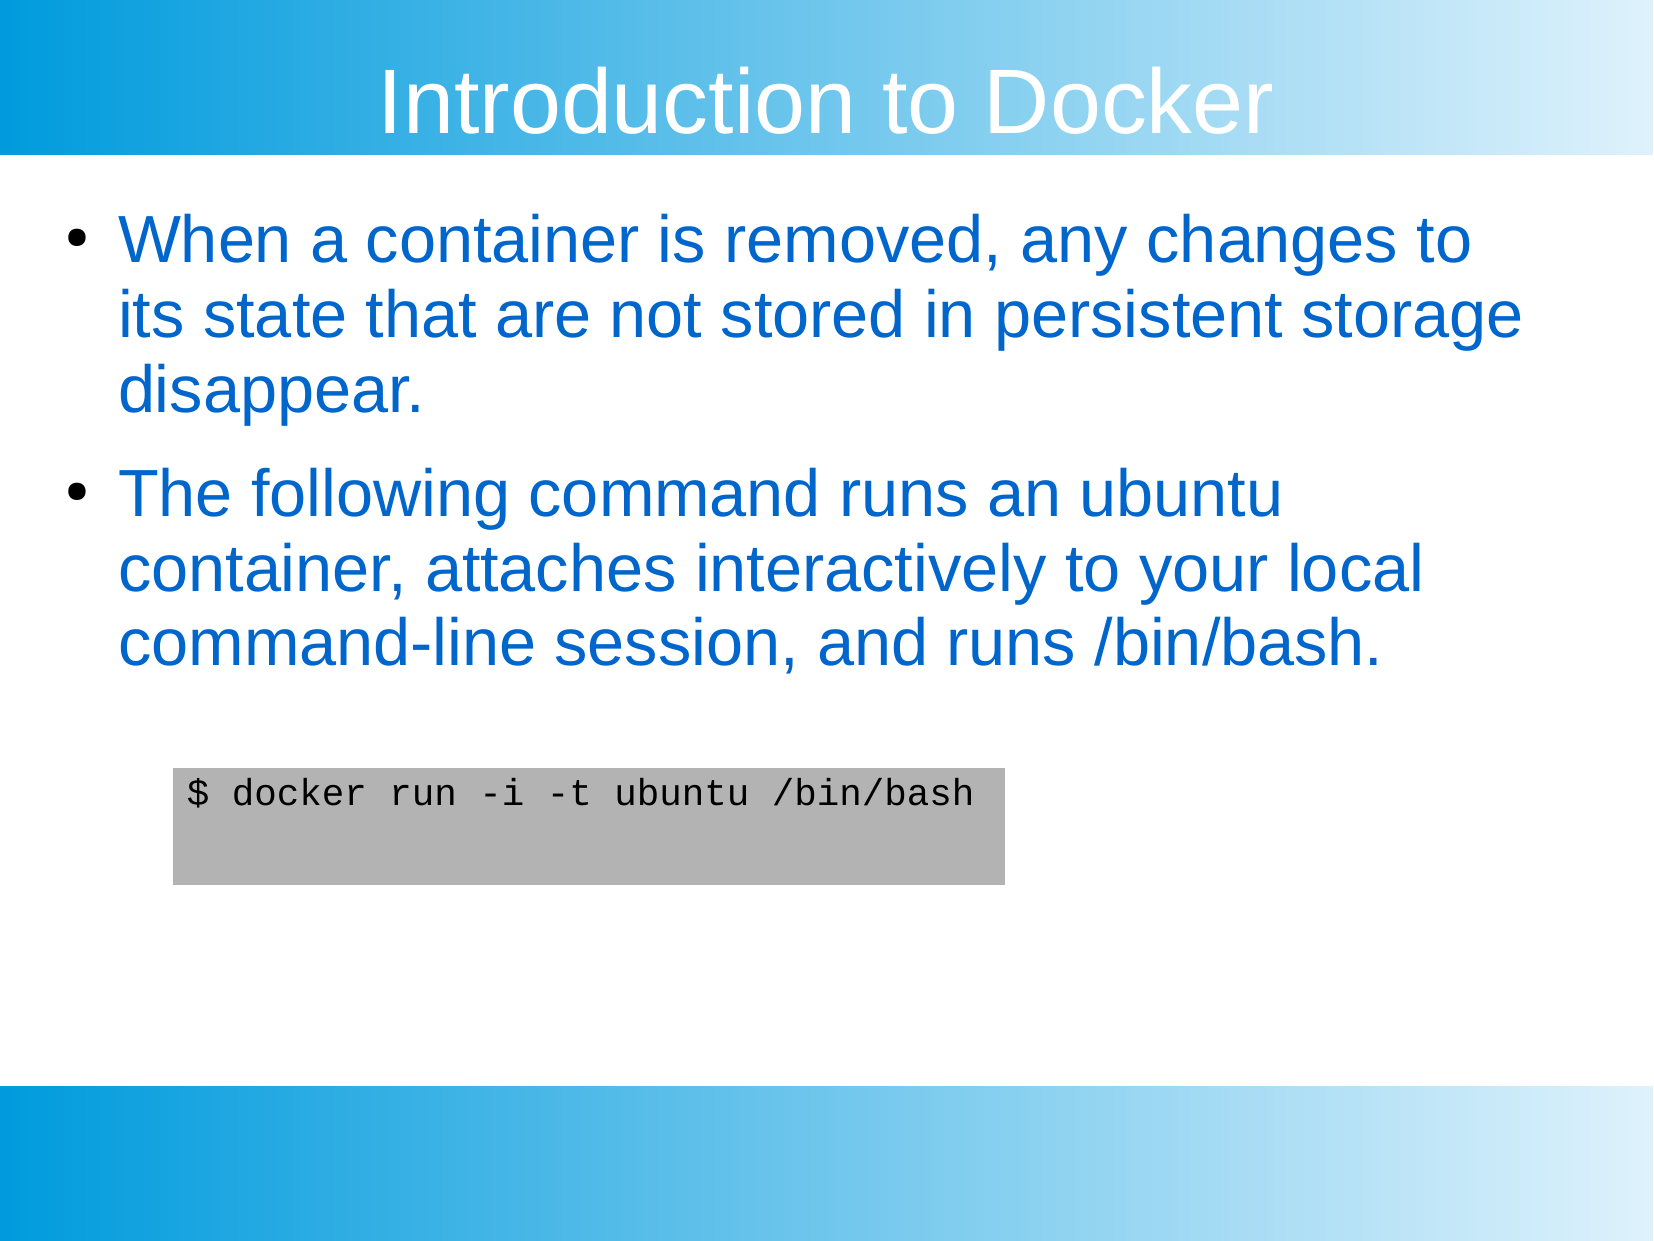

# Introduction to Docker
When a container is removed, any changes to its state that are not stored in persistent storage disappear.
The following command runs an ubuntu container, attaches interactively to your local command-line session, and runs /bin/bash.
| $ docker run -i -t ubuntu /bin/bash |
| --- |